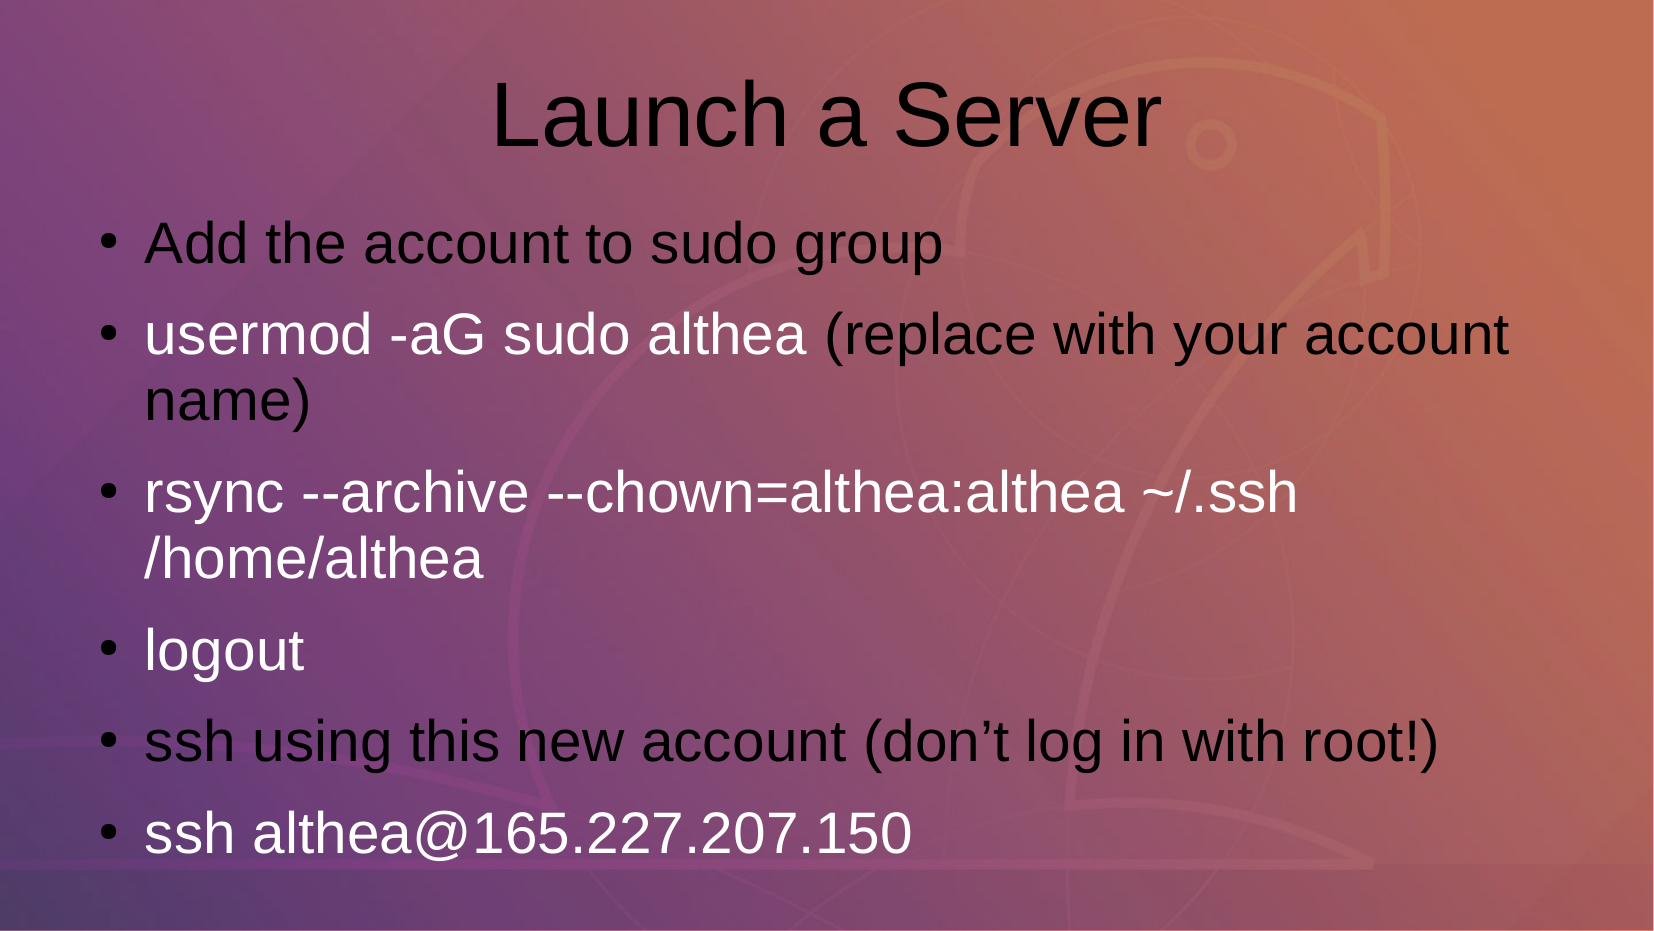

# Launch a Server
Add the account to sudo group
usermod -aG sudo althea (replace with your account name)
rsync --archive --chown=althea:althea ~/.ssh /home/althea
logout
ssh using this new account (don’t log in with root!)
ssh althea@165.227.207.150